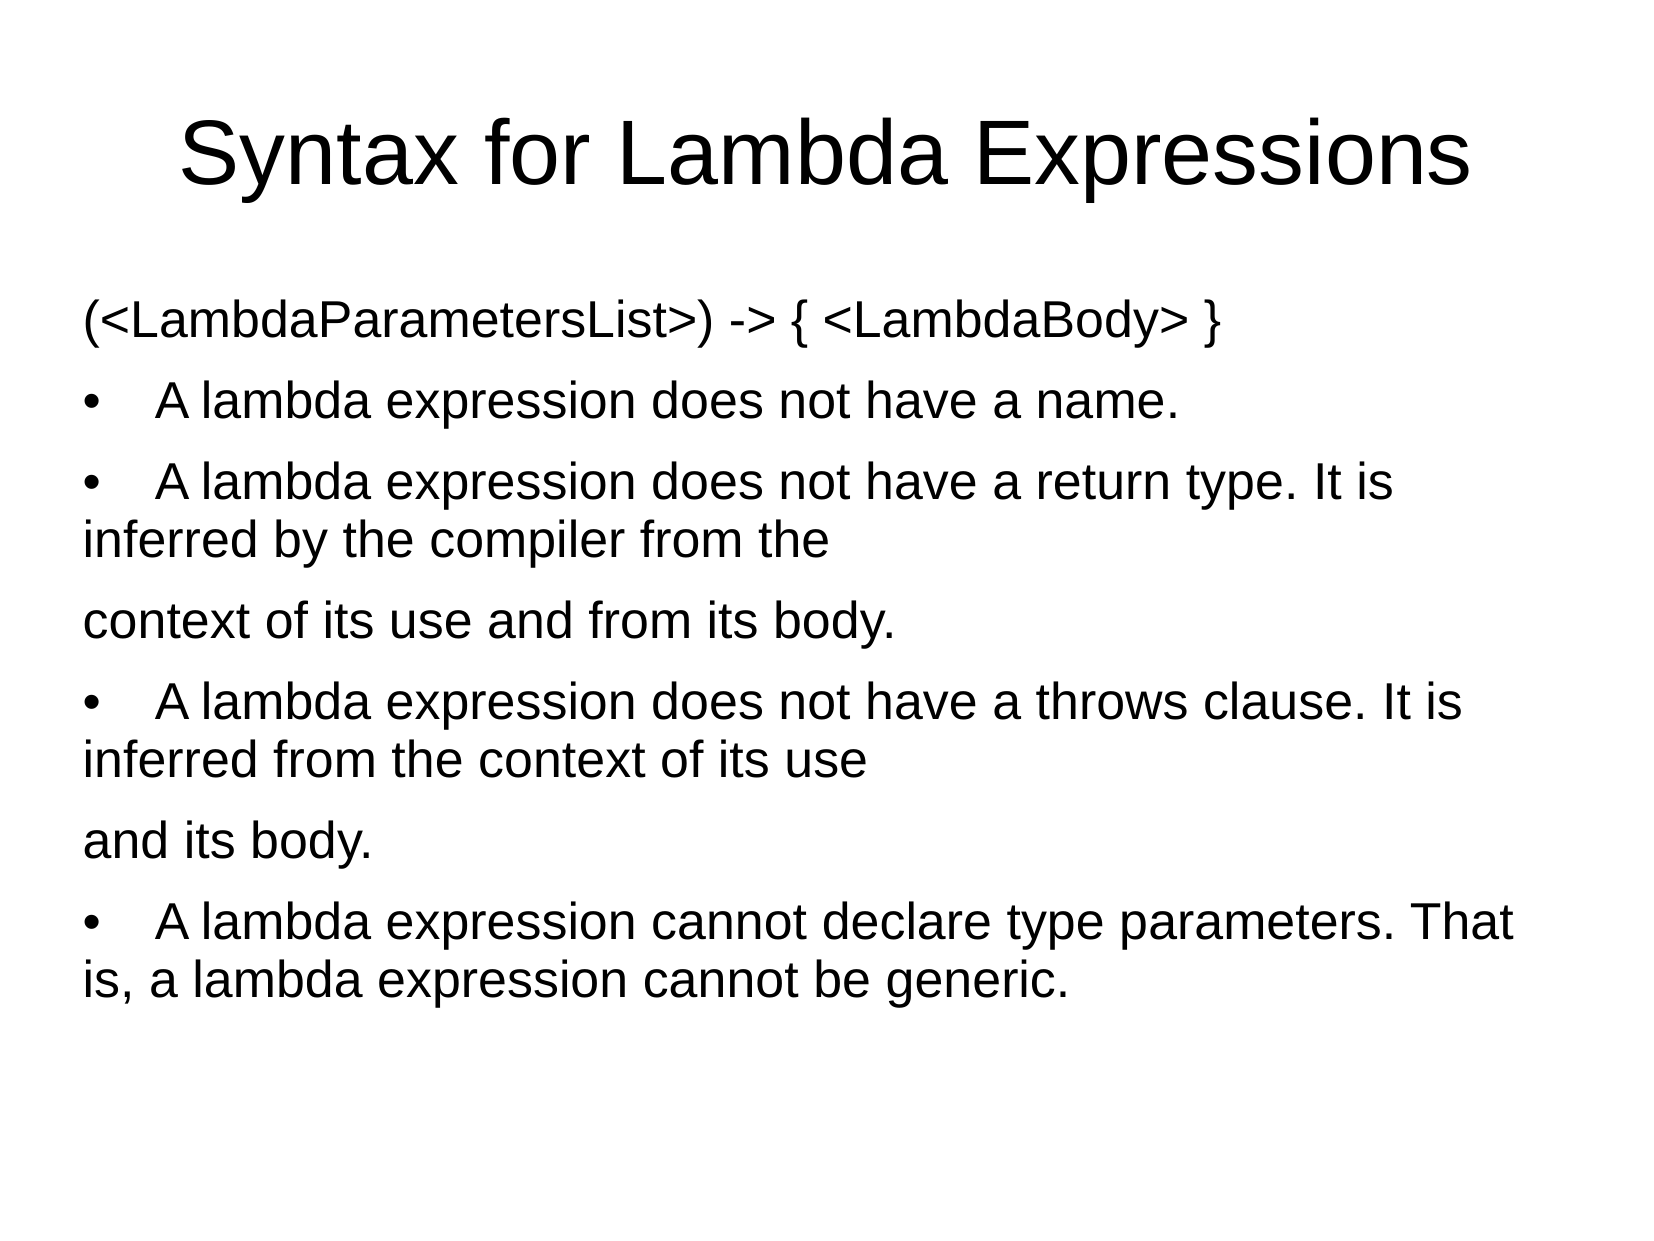

# Syntax for Lambda Expressions
(<LambdaParametersList>) -> { <LambdaBody> }
•	 A lambda expression does not have a name.
•	 A lambda expression does not have a return type. It is inferred by the compiler from the
context of its use and from its body.
•	 A lambda expression does not have a throws clause. It is inferred from the context of its use
and its body.
•	 A lambda expression cannot declare type parameters. That is, a lambda expression cannot be generic.